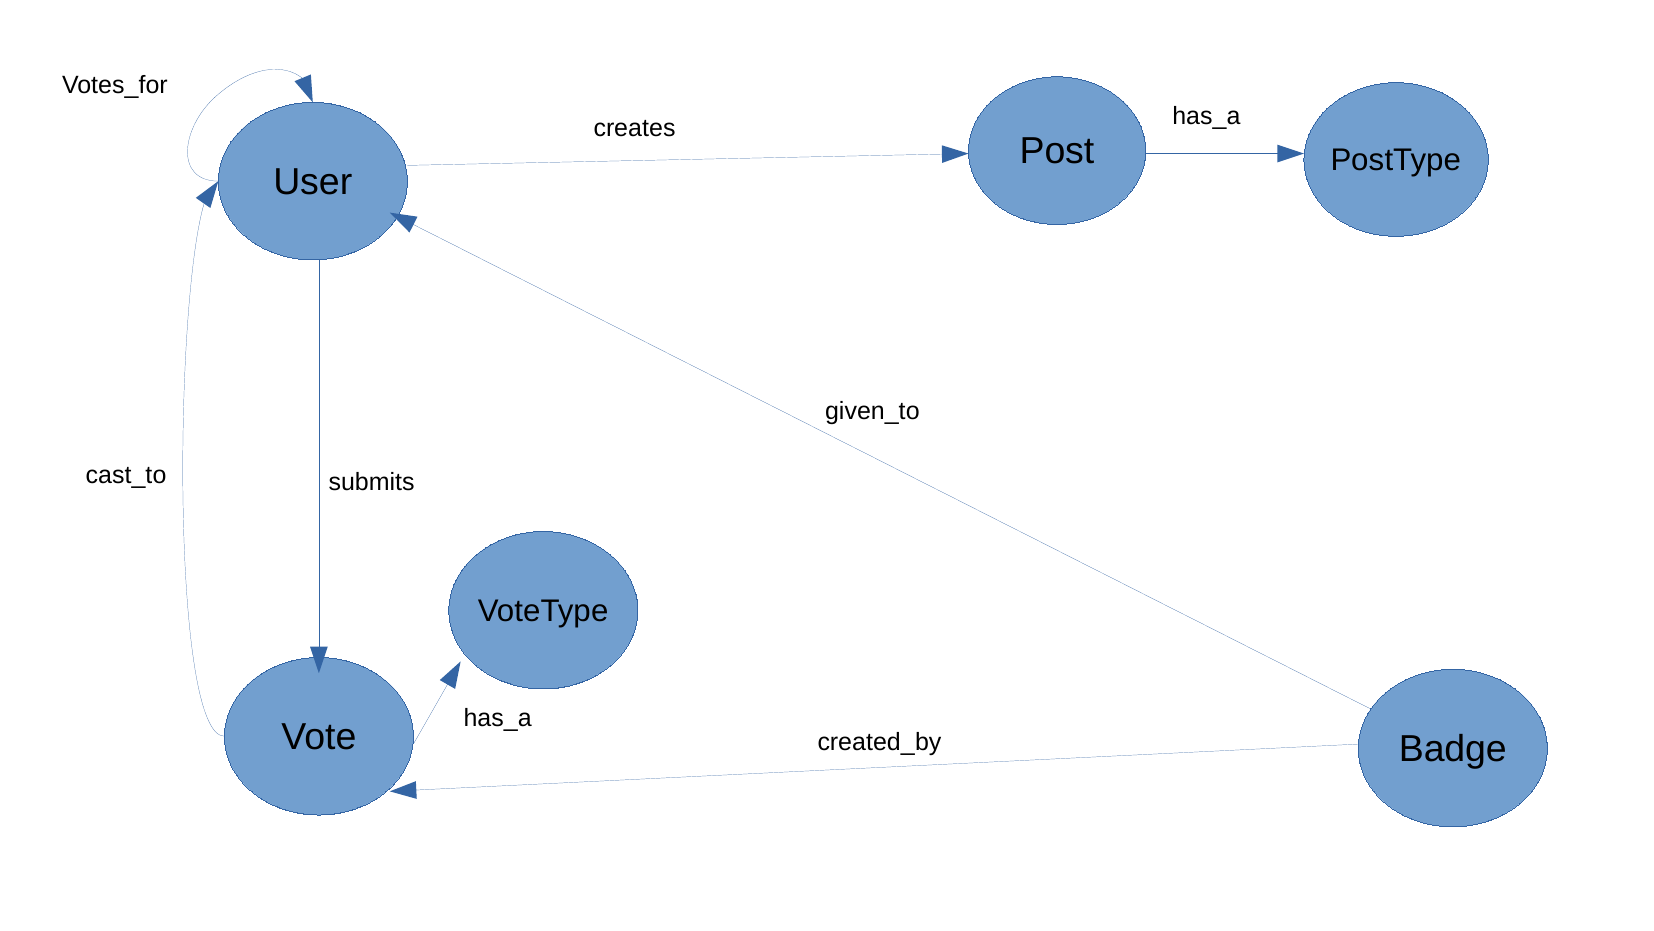

Votes_for
Post
PostType
has_a
User
creates
given_to
cast_to
submits
VoteType
Vote
Badge
has_a
created_by